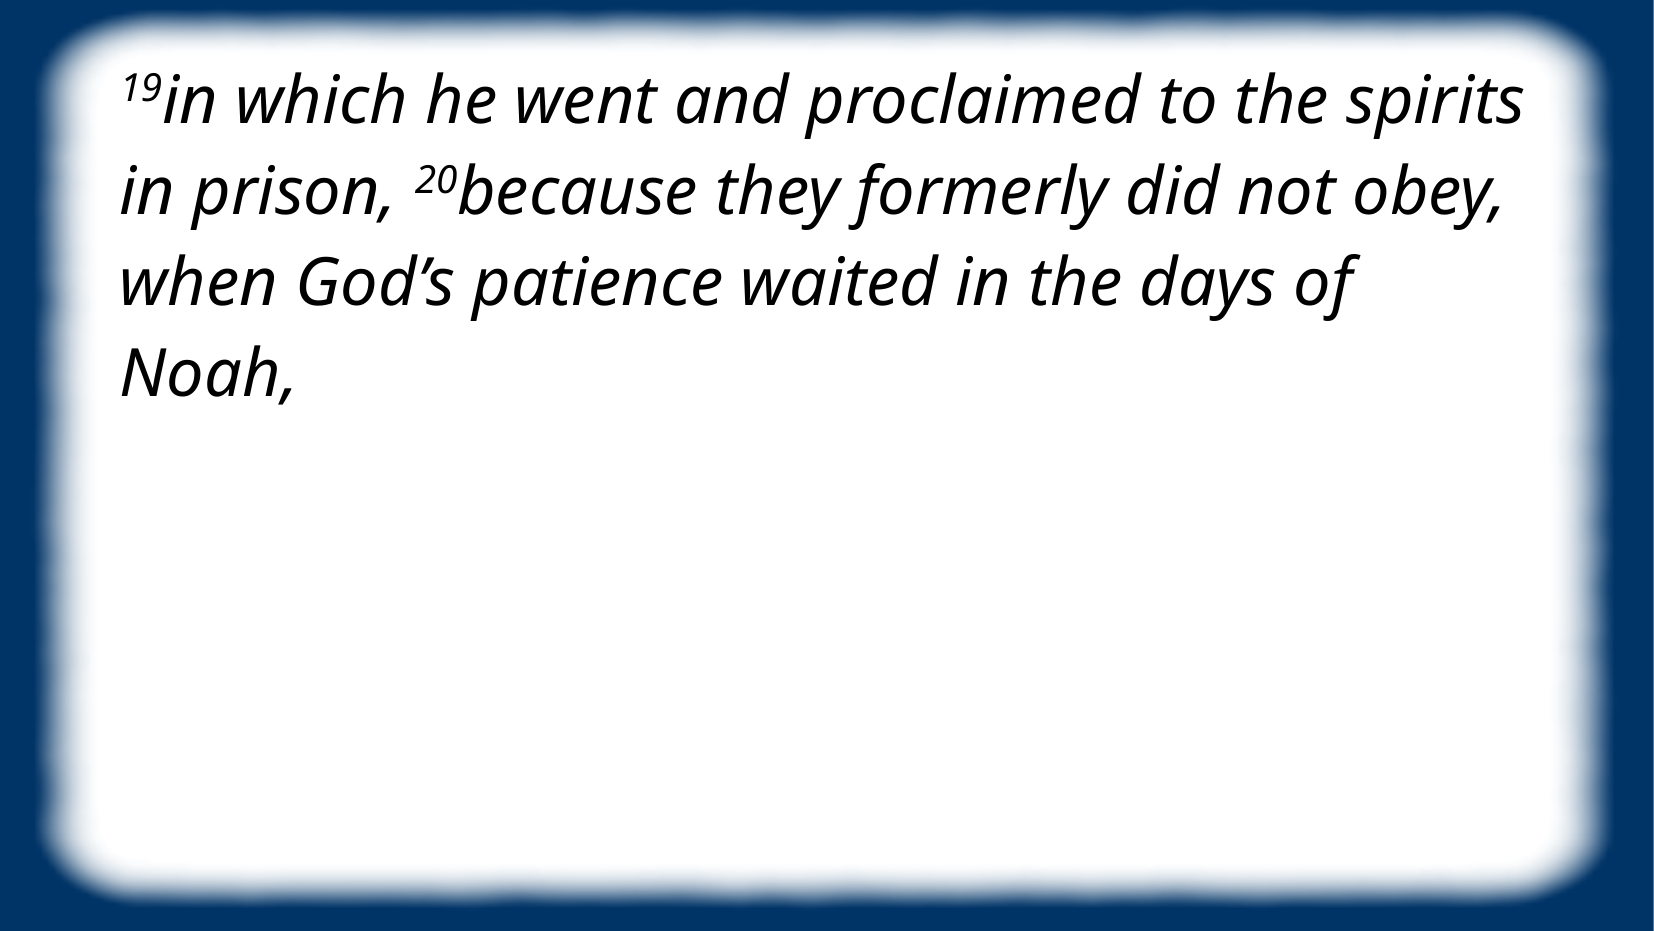

19in which he went and proclaimed to the spirits in prison, 20because they formerly did not obey, when God’s patience waited in the days of Noah,